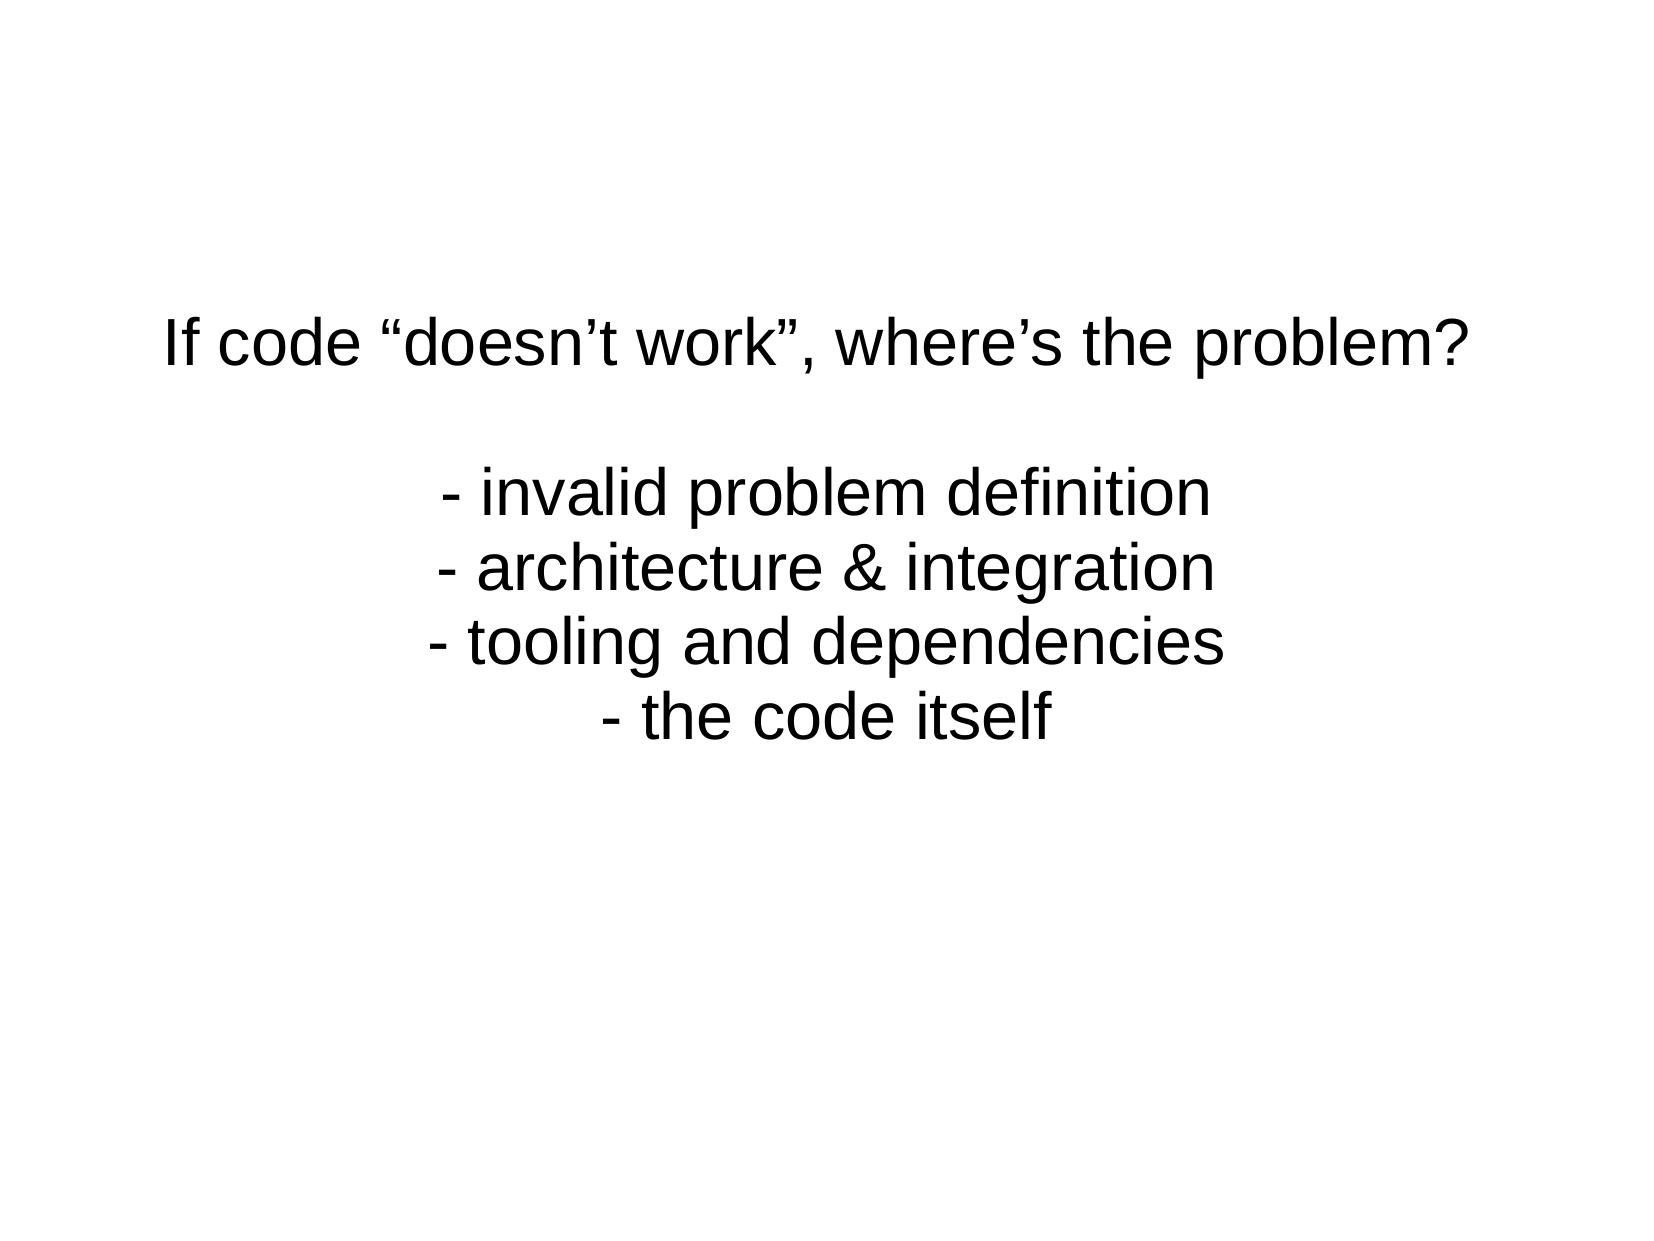

# If code “doesn’t work”, where’s the problem?
- invalid problem definition
- architecture & integration
- tooling and dependencies
- the code itself